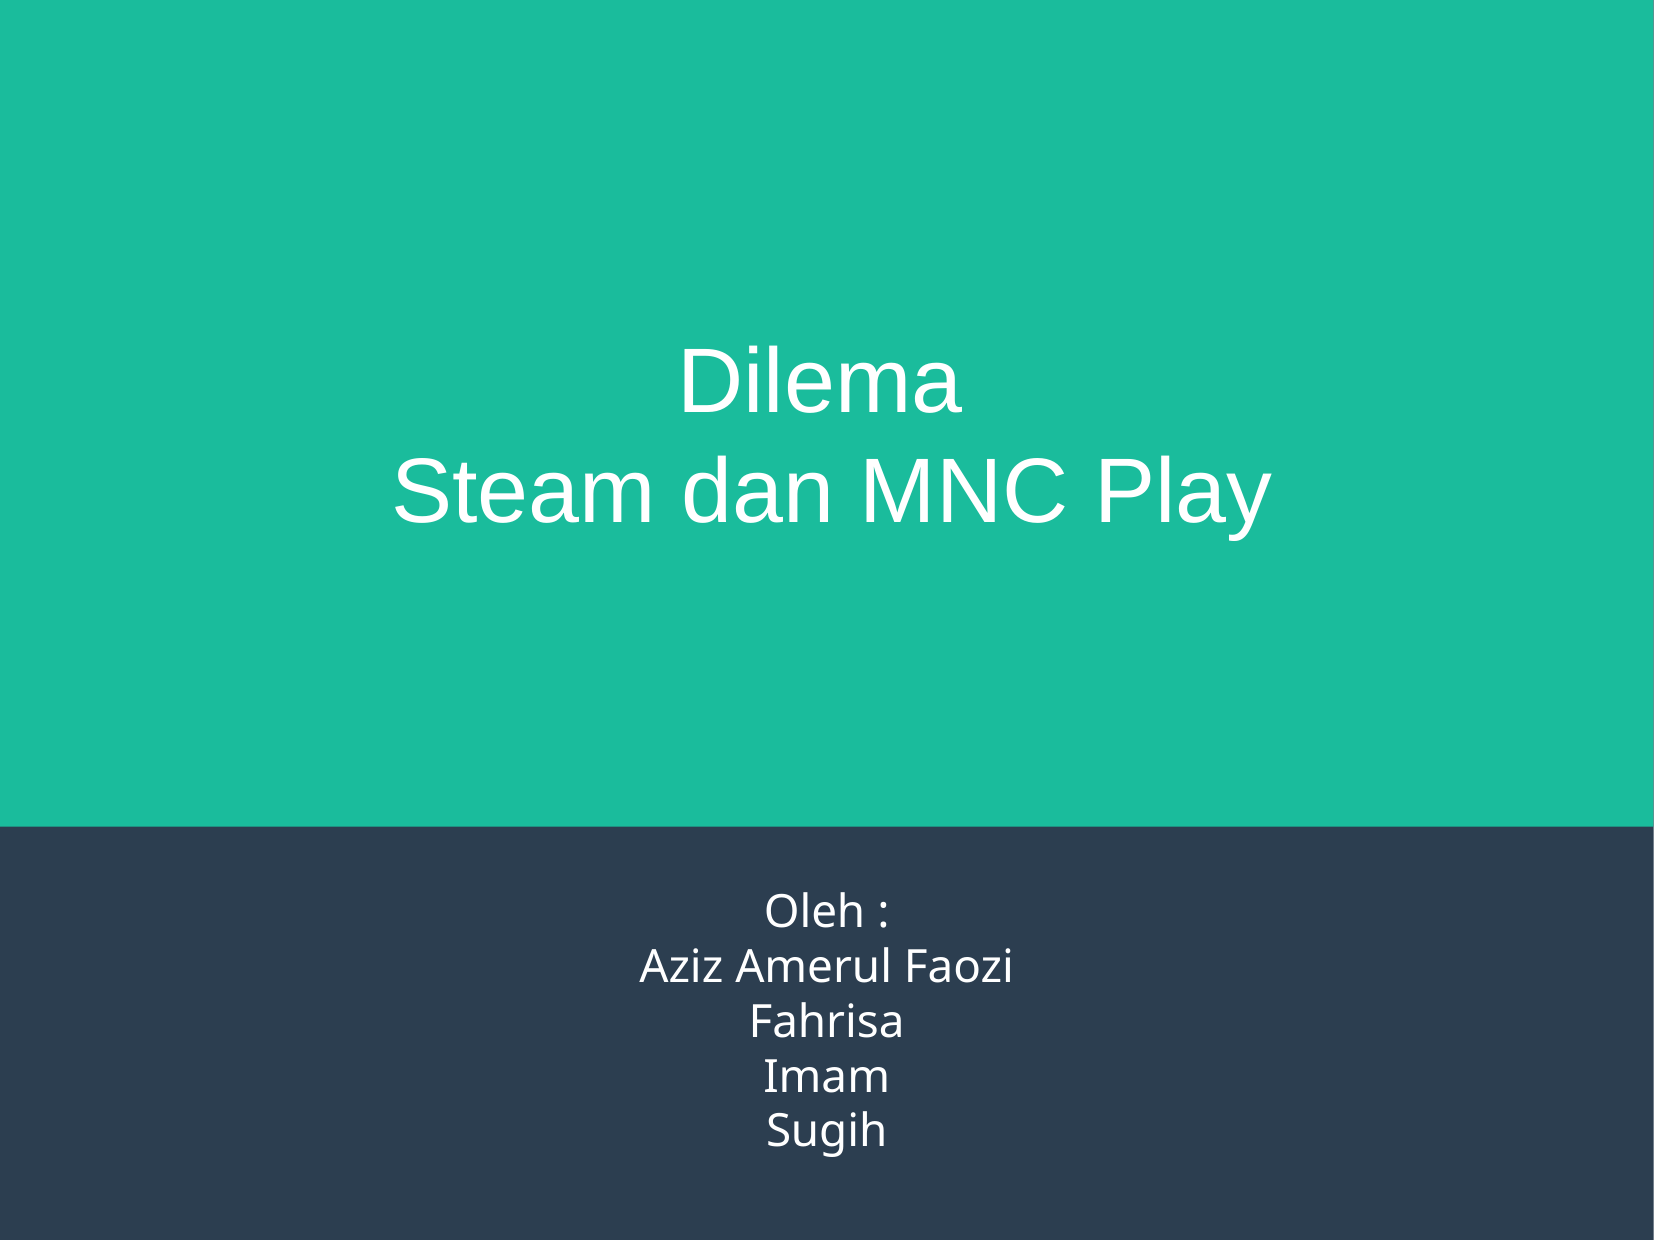

Dilema
Steam dan MNC Play
Oleh :
Aziz Amerul Faozi
Fahrisa
Imam
Sugih